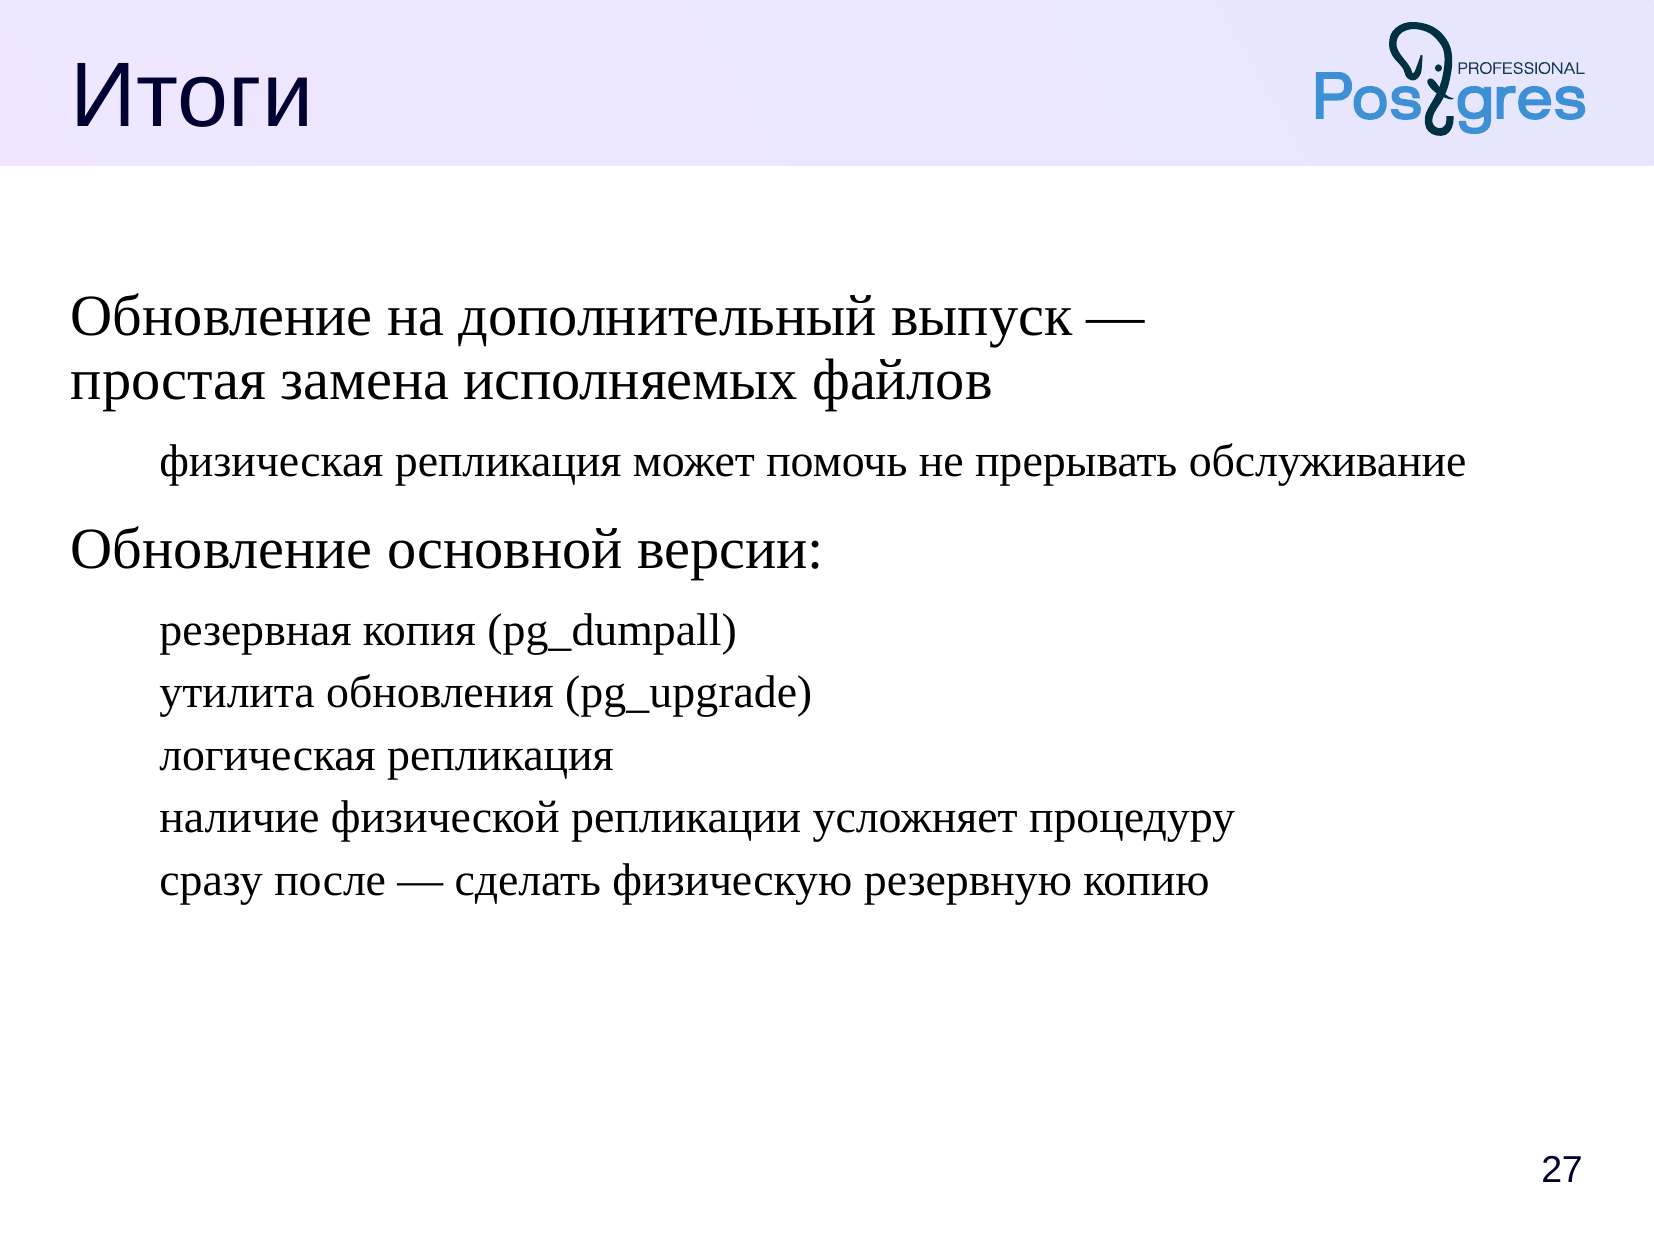

# Итоги
Обновление на дополнительный выпуск —
простая замена исполняемых файлов
физическая репликация может помочь не прерывать обслуживание
Обновление основной версии:
резервная копия (pg_dumpall)
утилита обновления (pg_upgrade)
логическая репликация
наличие физической репликации усложняет процедуру
сразу после — сделать физическую резервную копию